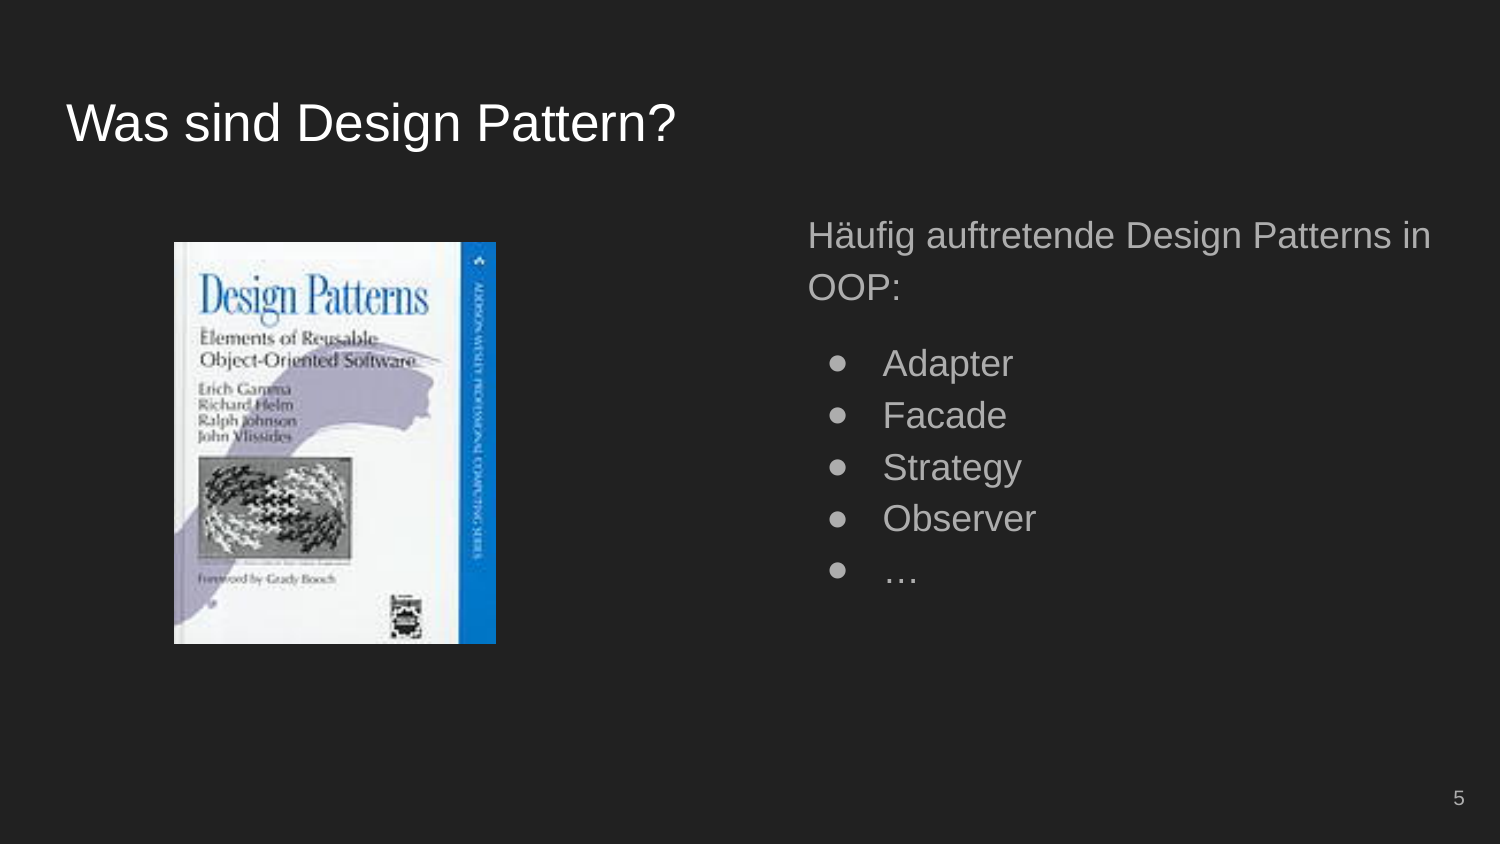

# Was sind Design Pattern?
Häufig auftretende Design Patterns in OOP:
Adapter
Facade
Strategy
Observer
…